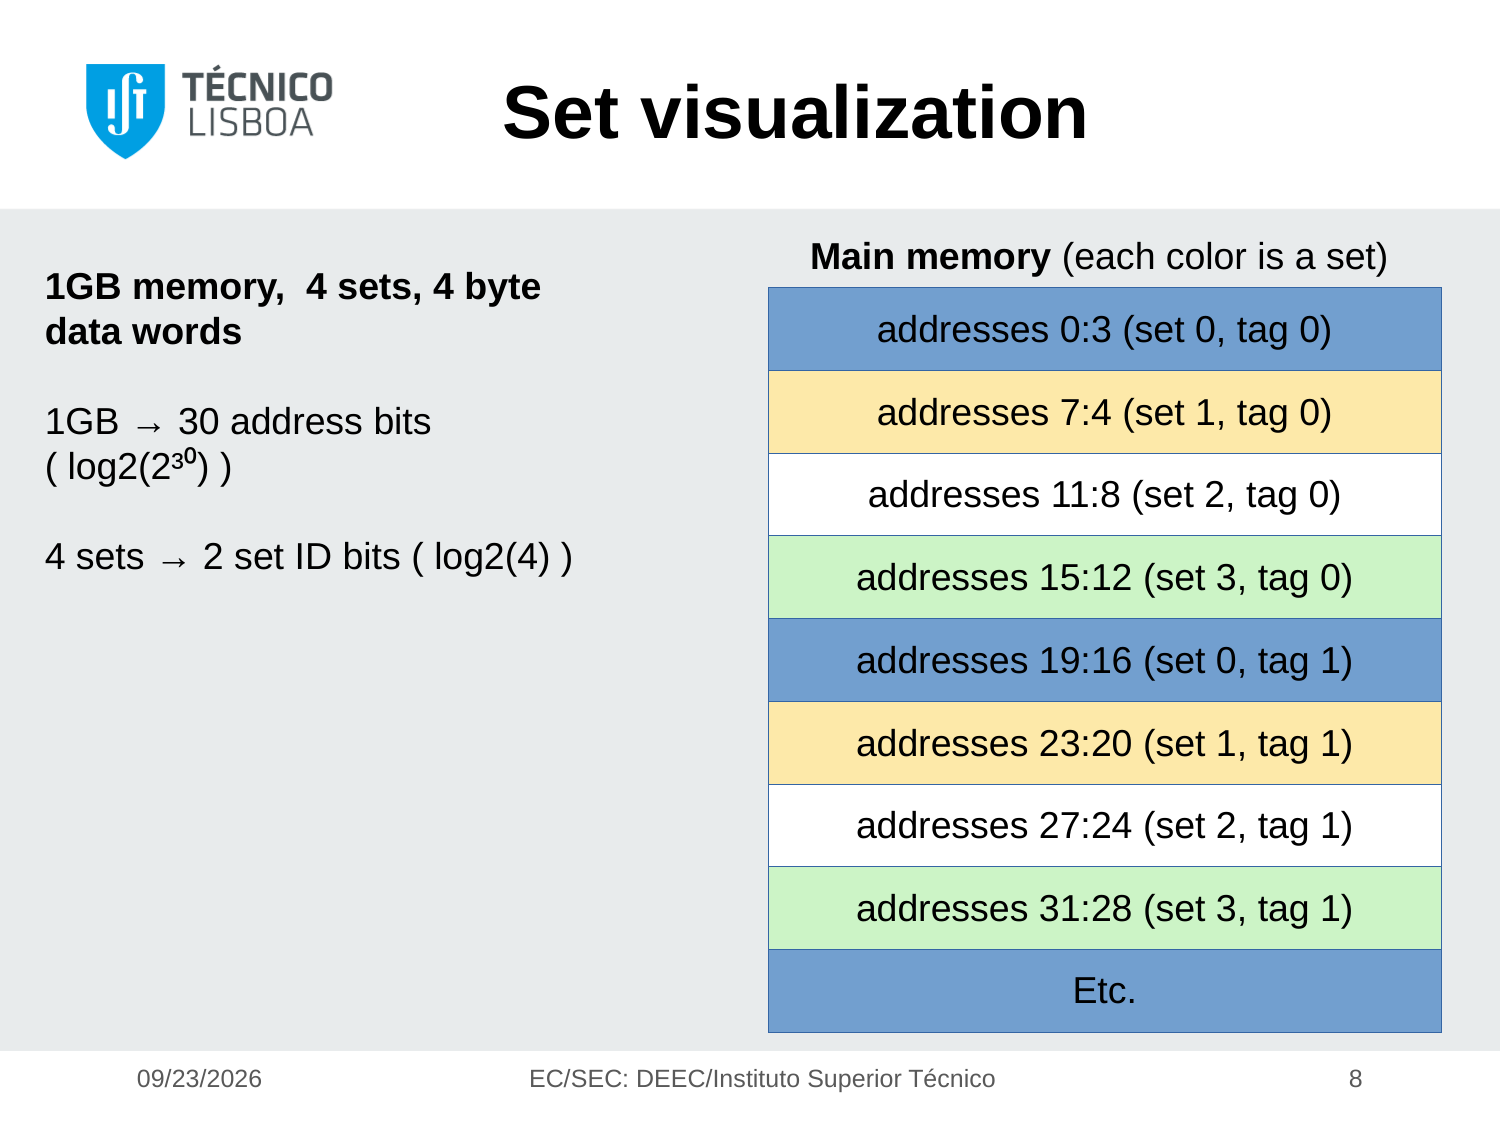

# Set visualization
Main memory (each color is a set)
1GB memory, 4 sets, 4 byte data words
1GB → 30 address bits ( log2(2³⁰) )
4 sets → 2 set ID bits ( log2(4) )
addresses 0:3 (set 0, tag 0)
addresses 7:4 (set 1, tag 0)
addresses 11:8 (set 2, tag 0)
addresses 15:12 (set 3, tag 0)
addresses 19:16 (set 0, tag 1)
addresses 23:20 (set 1, tag 1)
addresses 27:24 (set 2, tag 1)
addresses 31:28 (set 3, tag 1)
Etc.
EC/SEC: DEEC/Instituto Superior Técnico